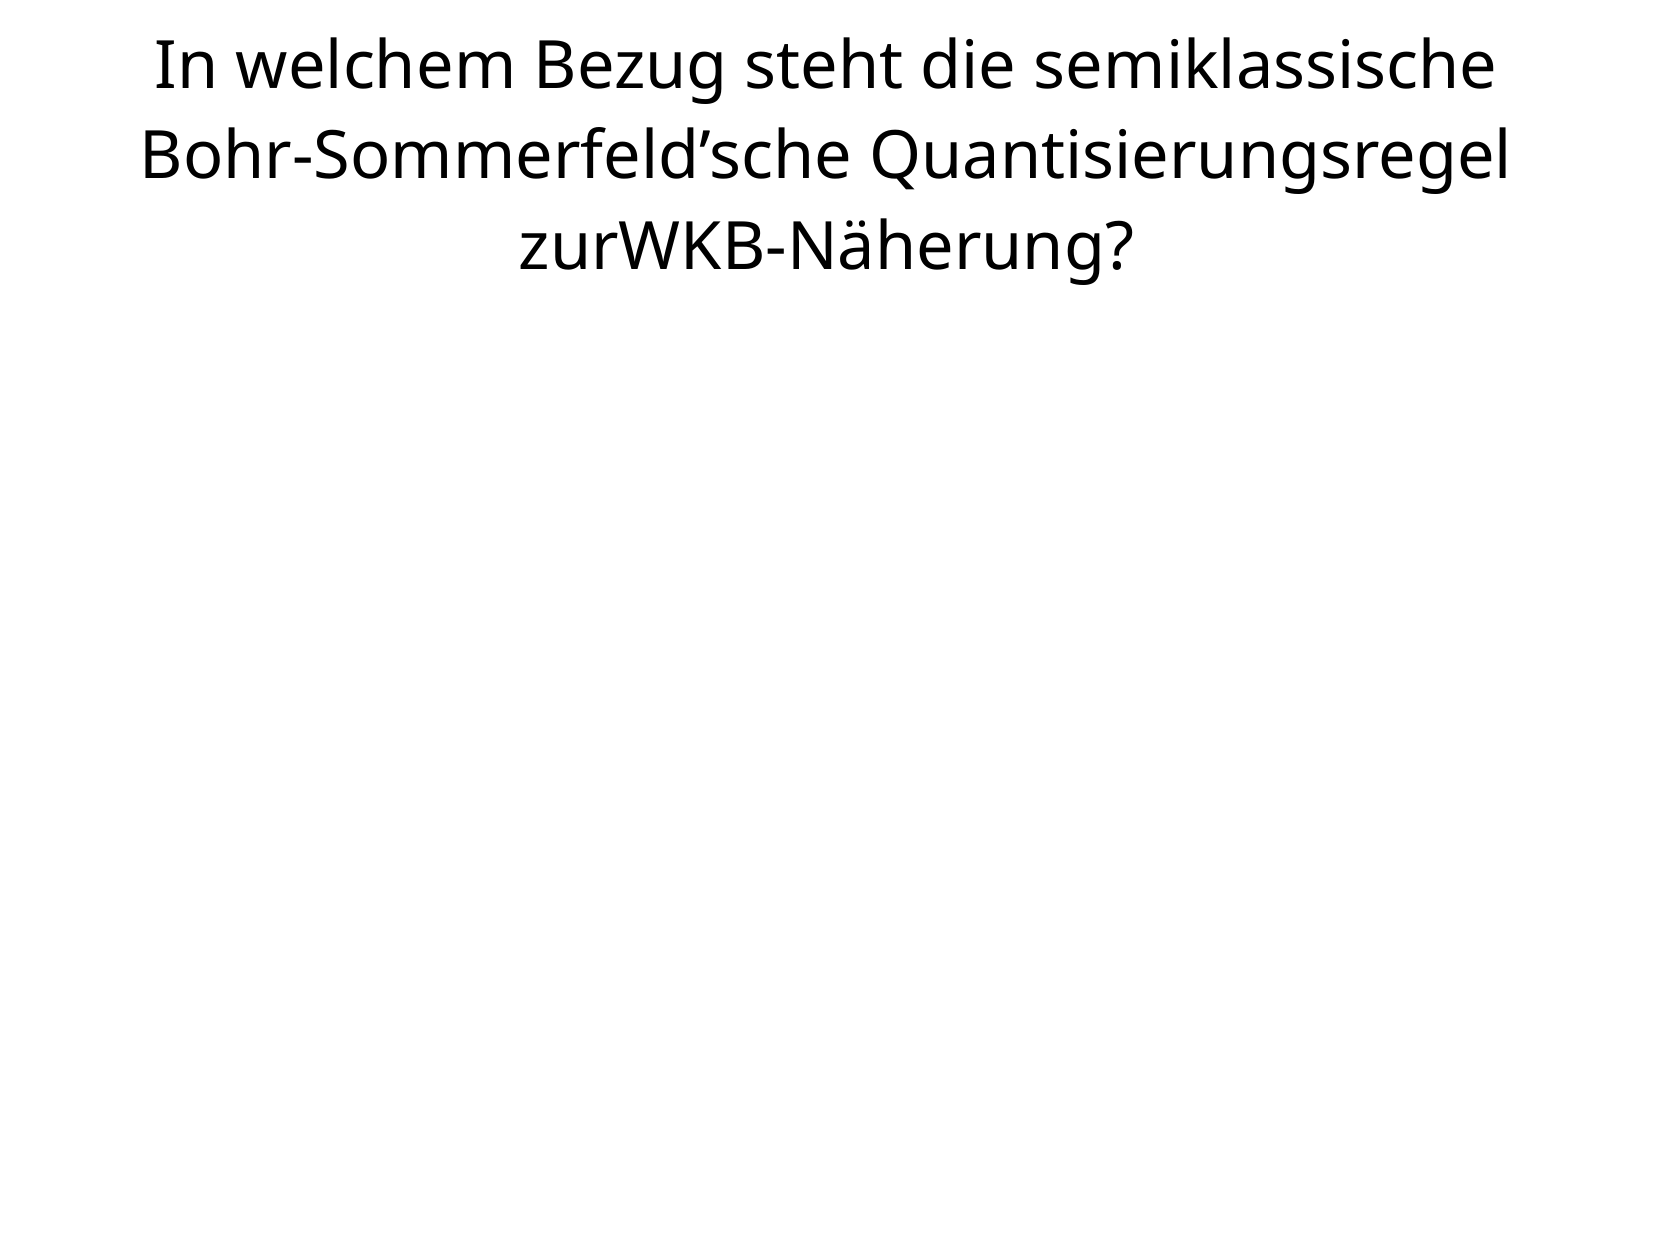

# In welchem Bezug steht die semiklassische Bohr-Sommerfeld’sche Quantisierungsregel zurWKB-Näherung?